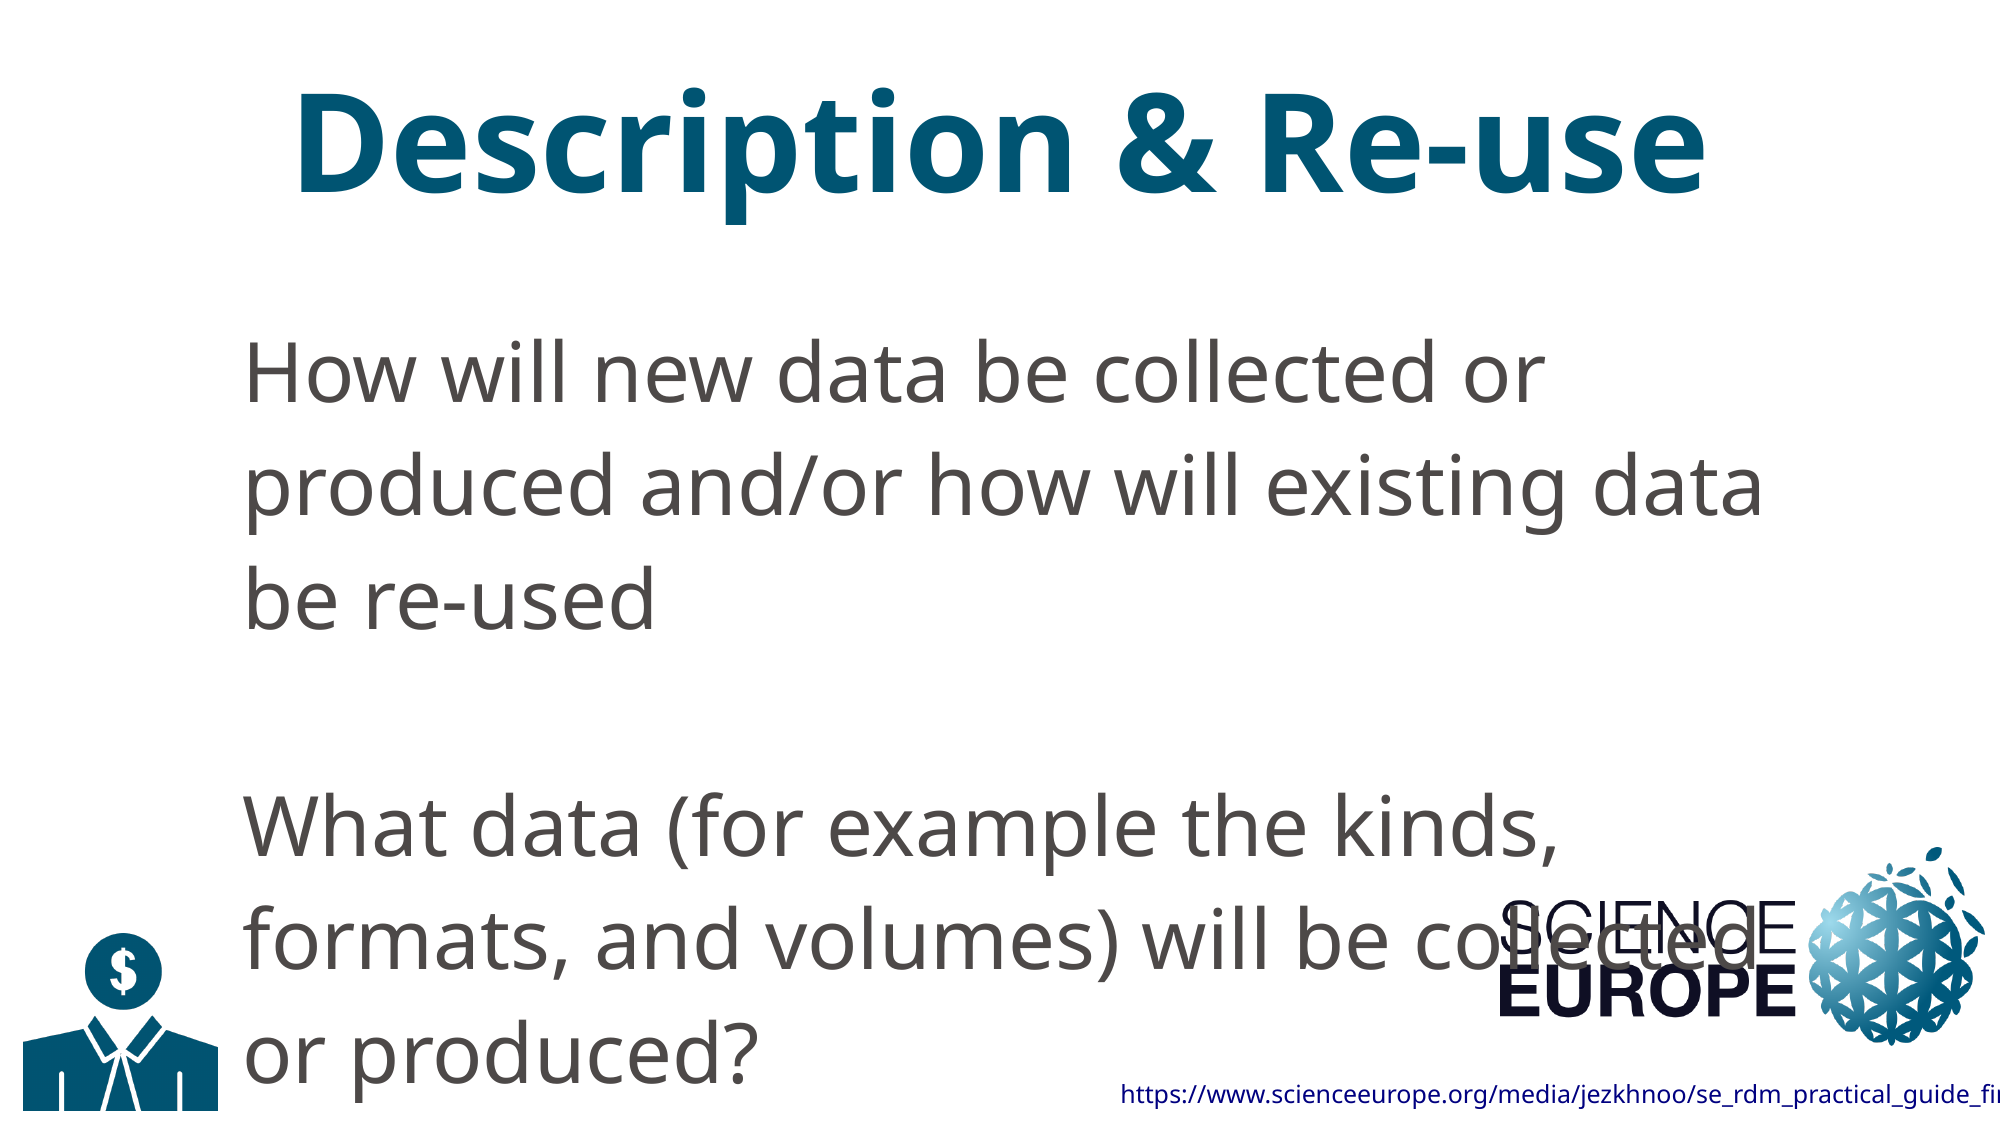

# Description & Re-use
How will new data be collected or produced and/or how will existing data be re-used
What data (for example the kinds, formats, and volumes) will be collected or produced?
https://www.scienceeurope.org/media/jezkhnoo/se_rdm_practical_guide_final.pdf